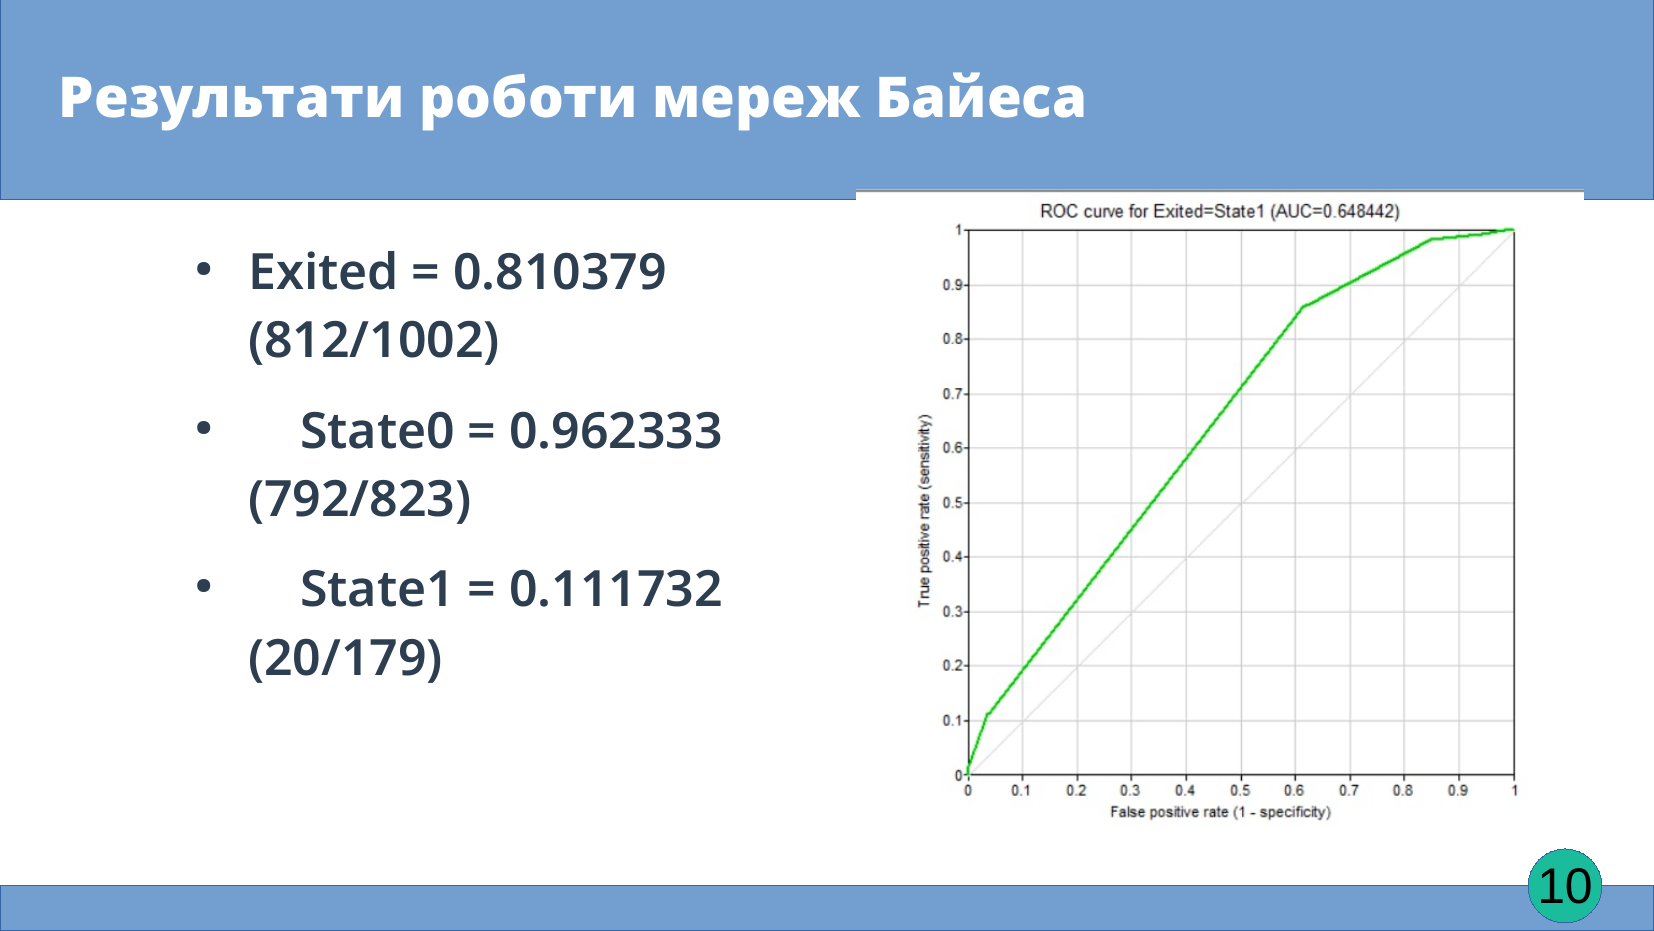

# Результати роботи мереж Байеса
Exited = 0.810379 (812/1002)
 State0 = 0.962333 (792/823)
 State1 = 0.111732 (20/179)